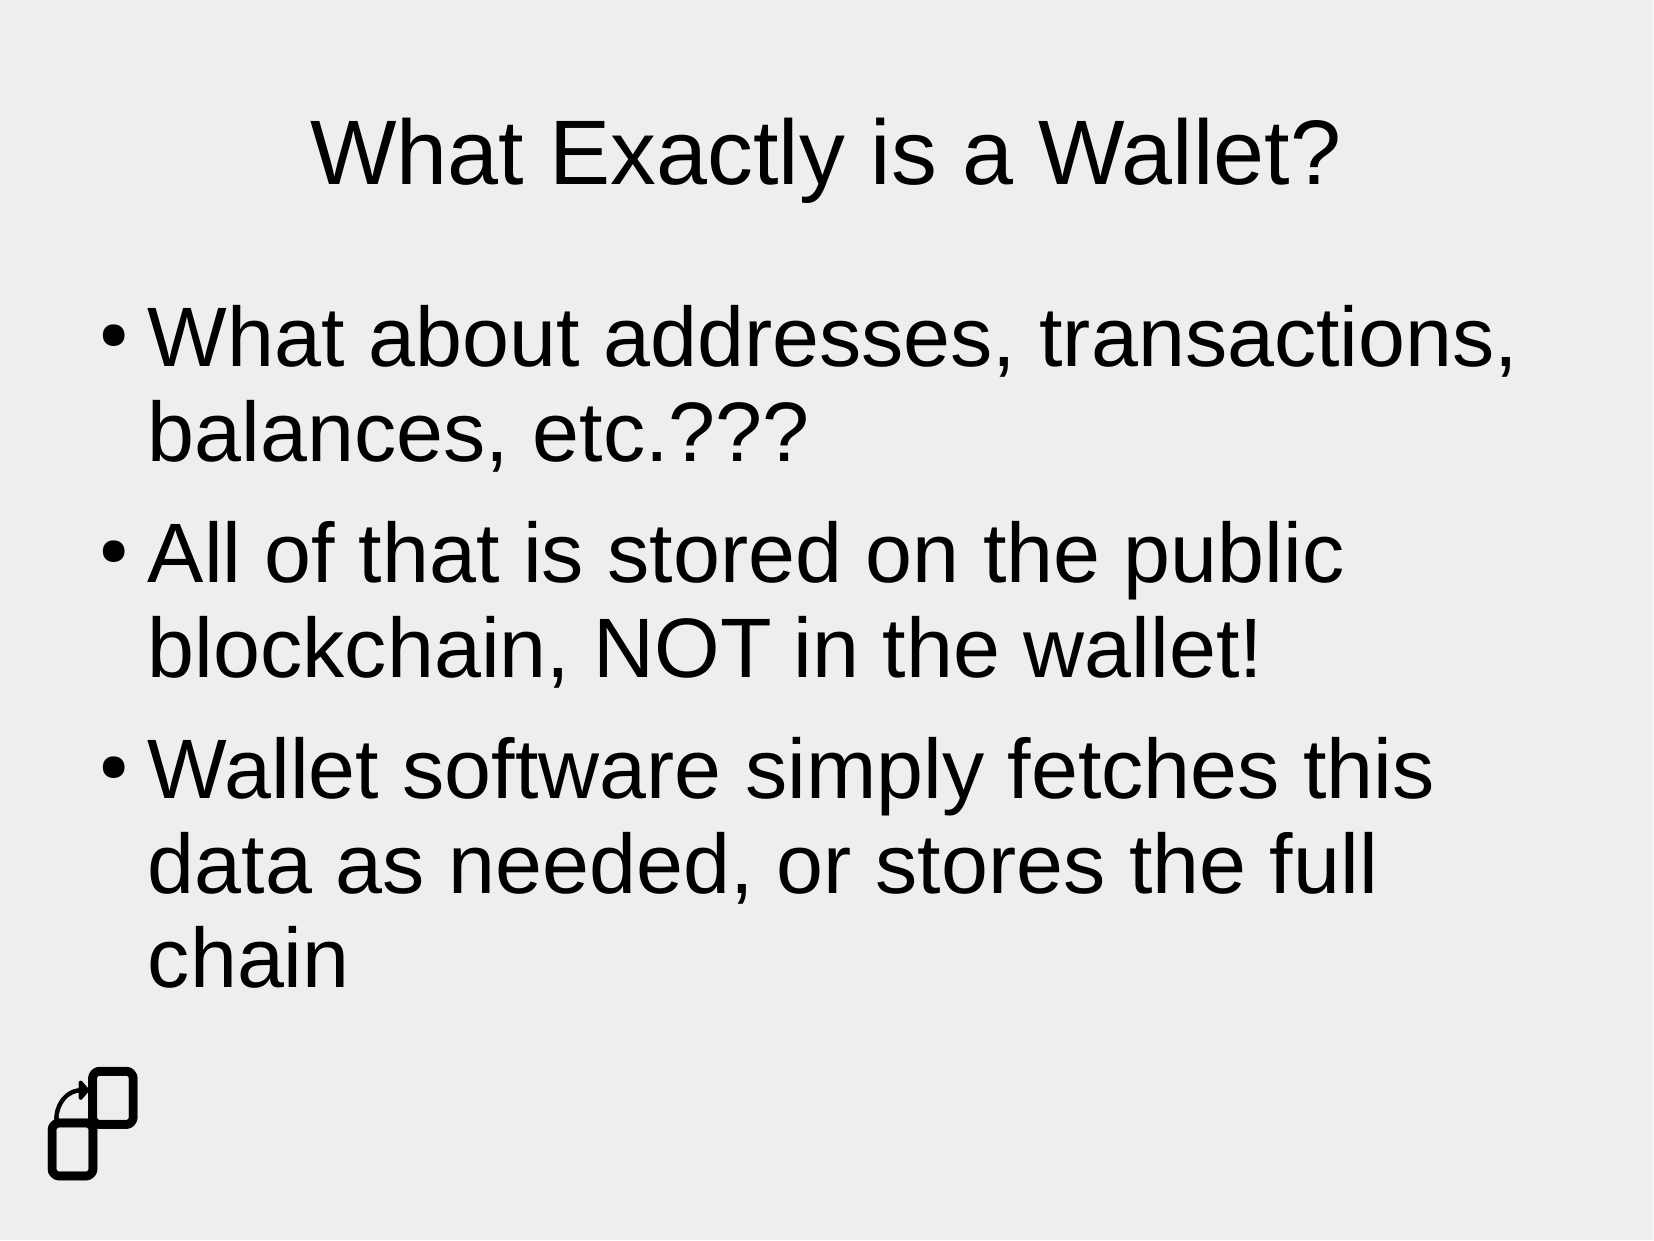

# What Exactly is a Wallet?
What about addresses, transactions, balances, etc.???
All of that is stored on the public blockchain, NOT in the wallet!
Wallet software simply fetches this data as needed, or stores the full chain